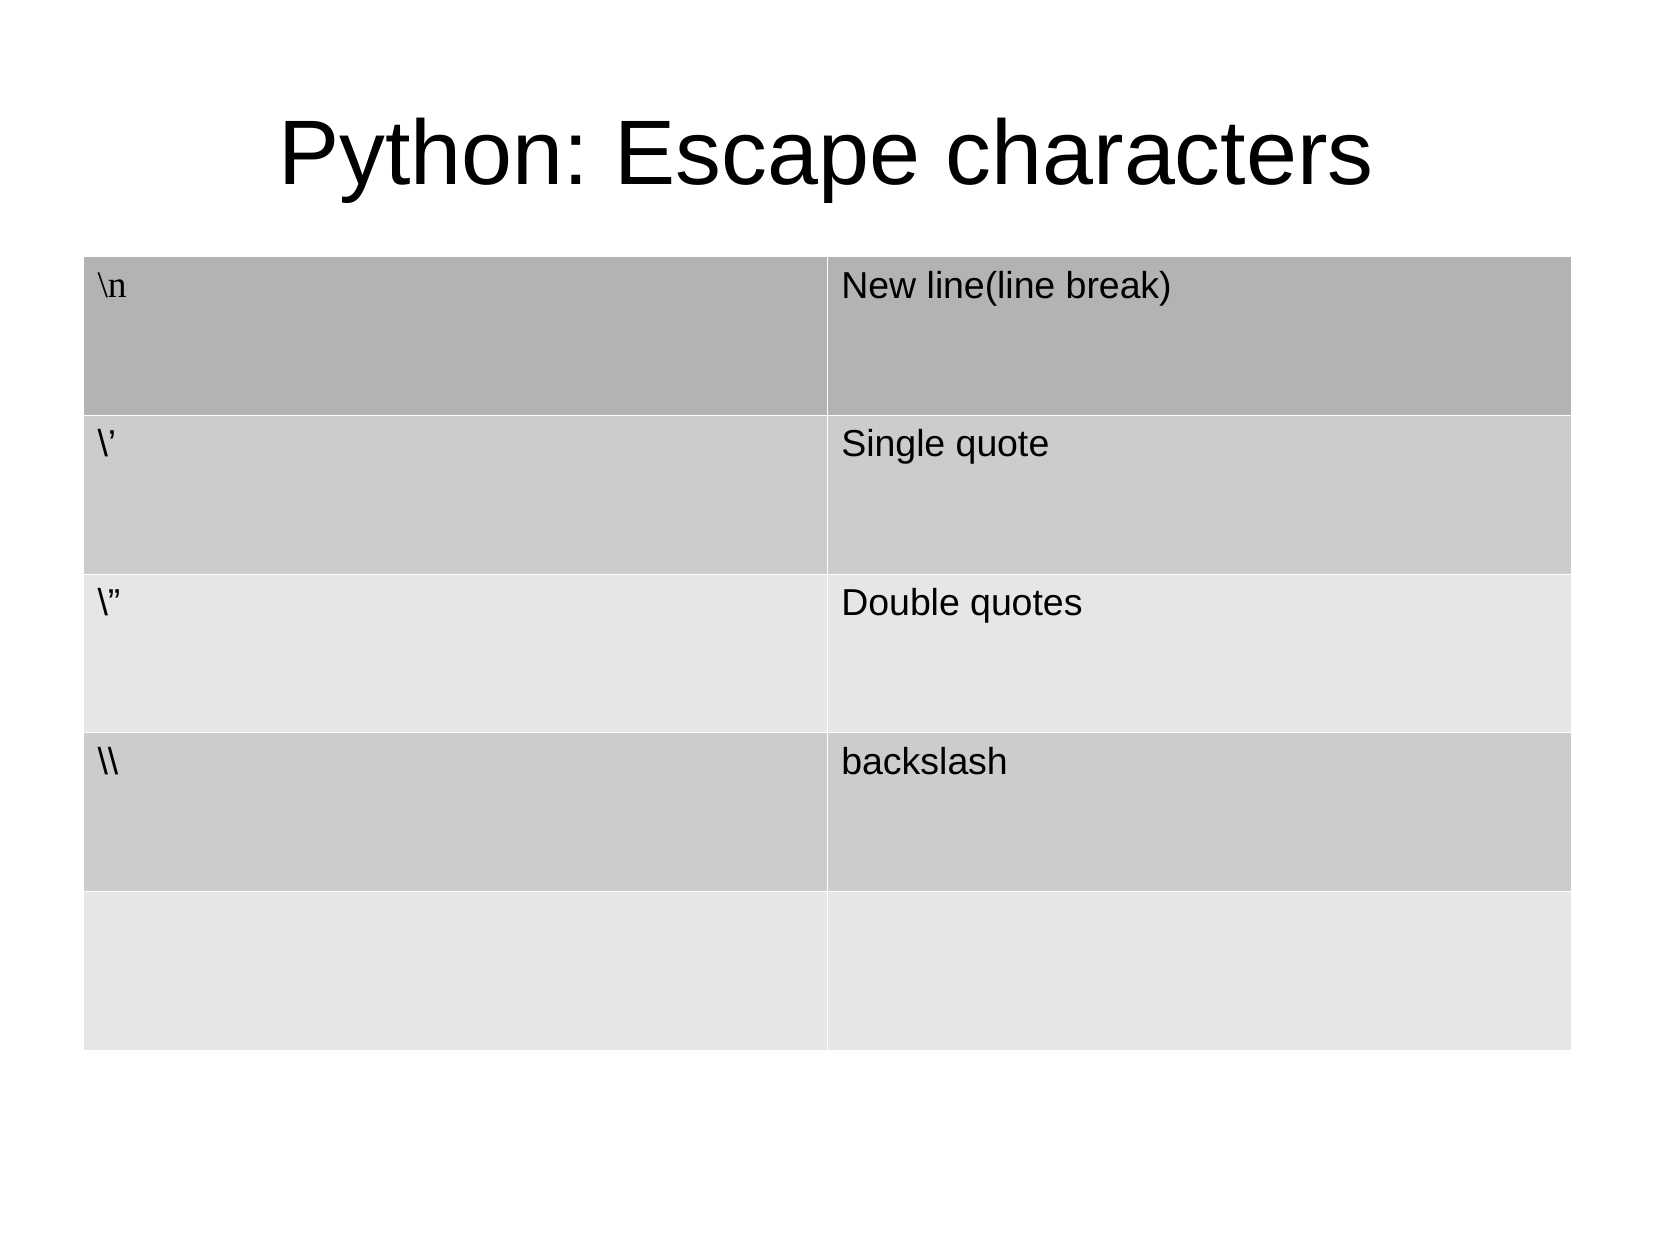

# Python: Escape characters
| \n | New line(line break) |
| --- | --- |
| \’ | Single quote |
| \” | Double quotes |
| \\ | backslash |
| | |